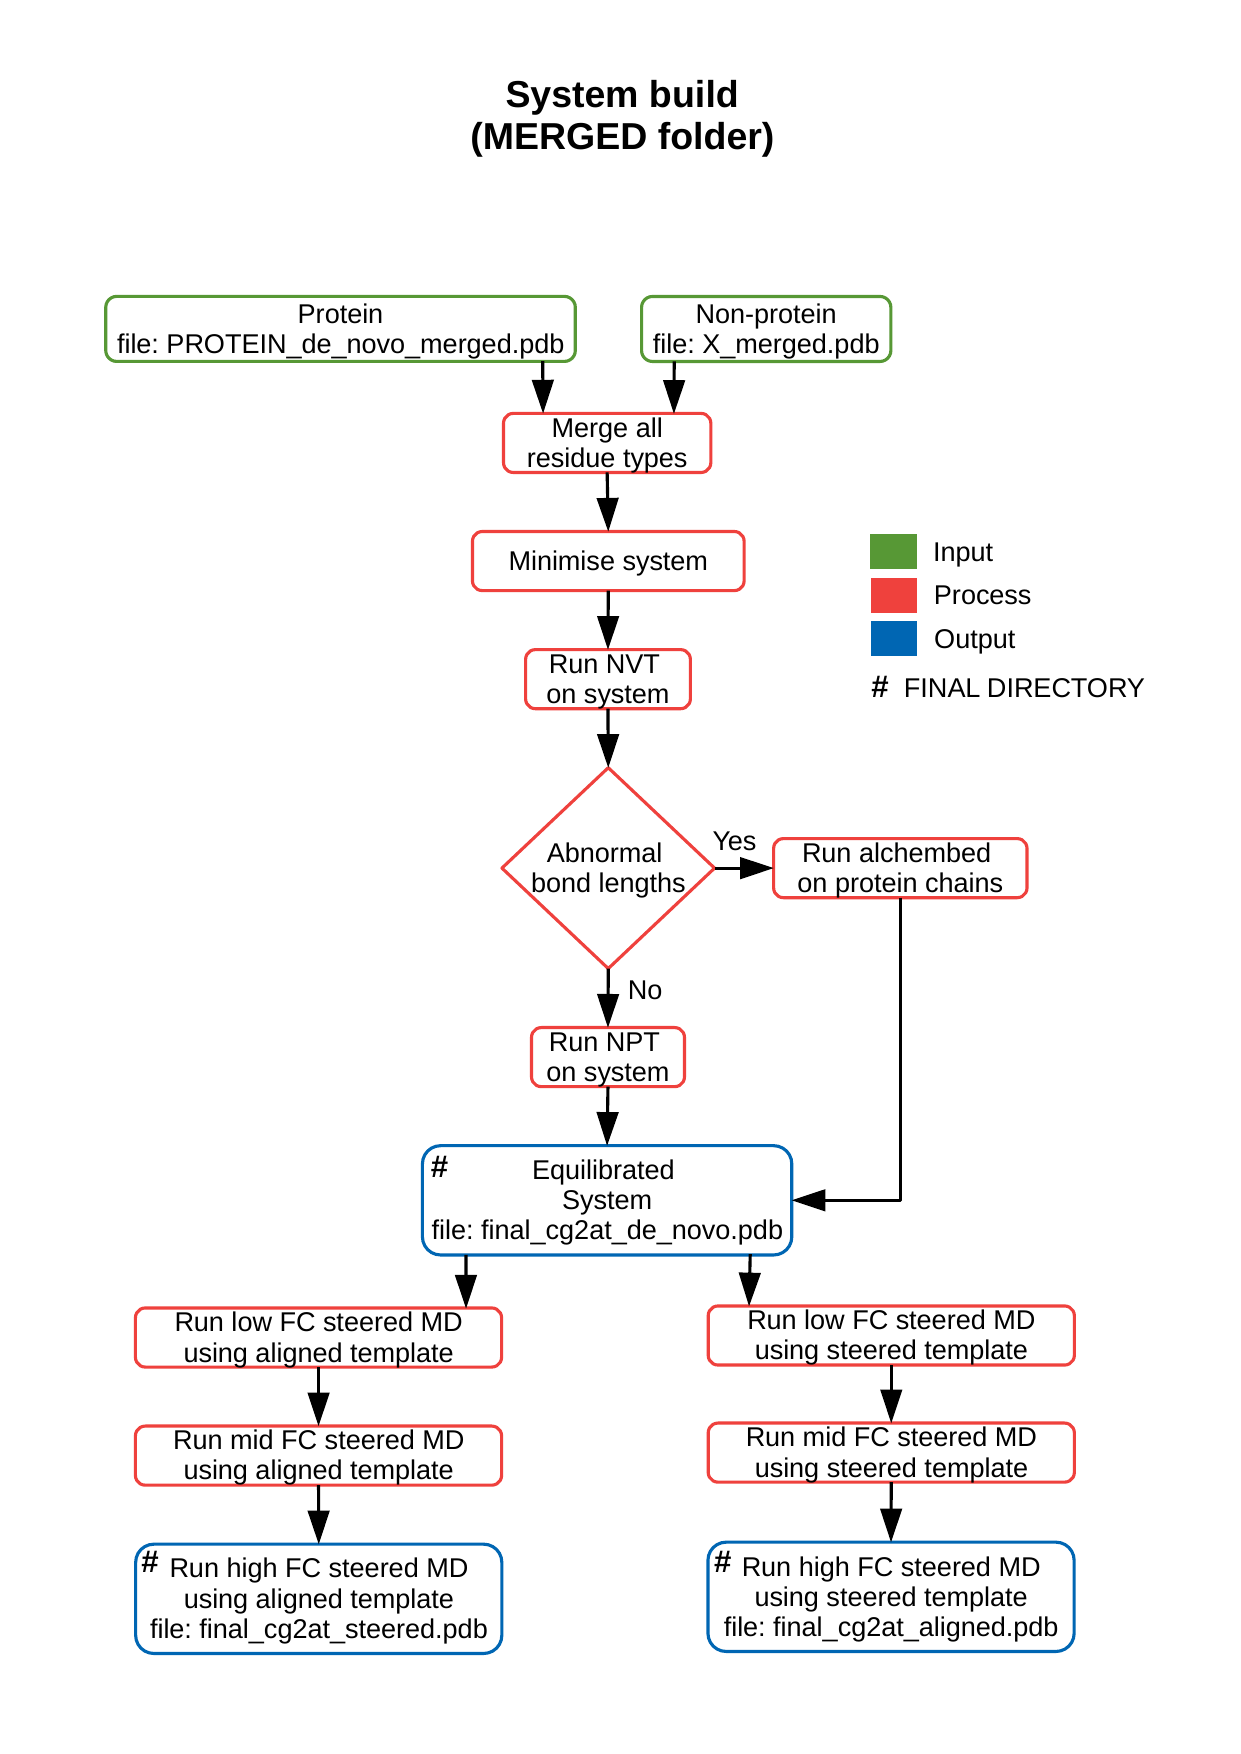

System build
(MERGED folder)
Protein
file: PROTEIN_de_novo_merged.pdb
Non-protein
file: X_merged.pdb
Merge all
residue types
Input
Minimise system
Process
Output
Run NVT
on system
# FINAL DIRECTORY
Abnormal
bond lengths
Yes
Run alchembed
on protein chains
No
Run NPT
on system
#
Equilibrated
System
file: final_cg2at_de_novo.pdb
Run low FC steered MD
using steered template
Run low FC steered MD
using aligned template
Run mid FC steered MD
using steered template
Run mid FC steered MD
using aligned template
#
#
Run high FC steered MD
using steered template
file: final_cg2at_aligned.pdb
Run high FC steered MD
using aligned template
file: final_cg2at_steered.pdb